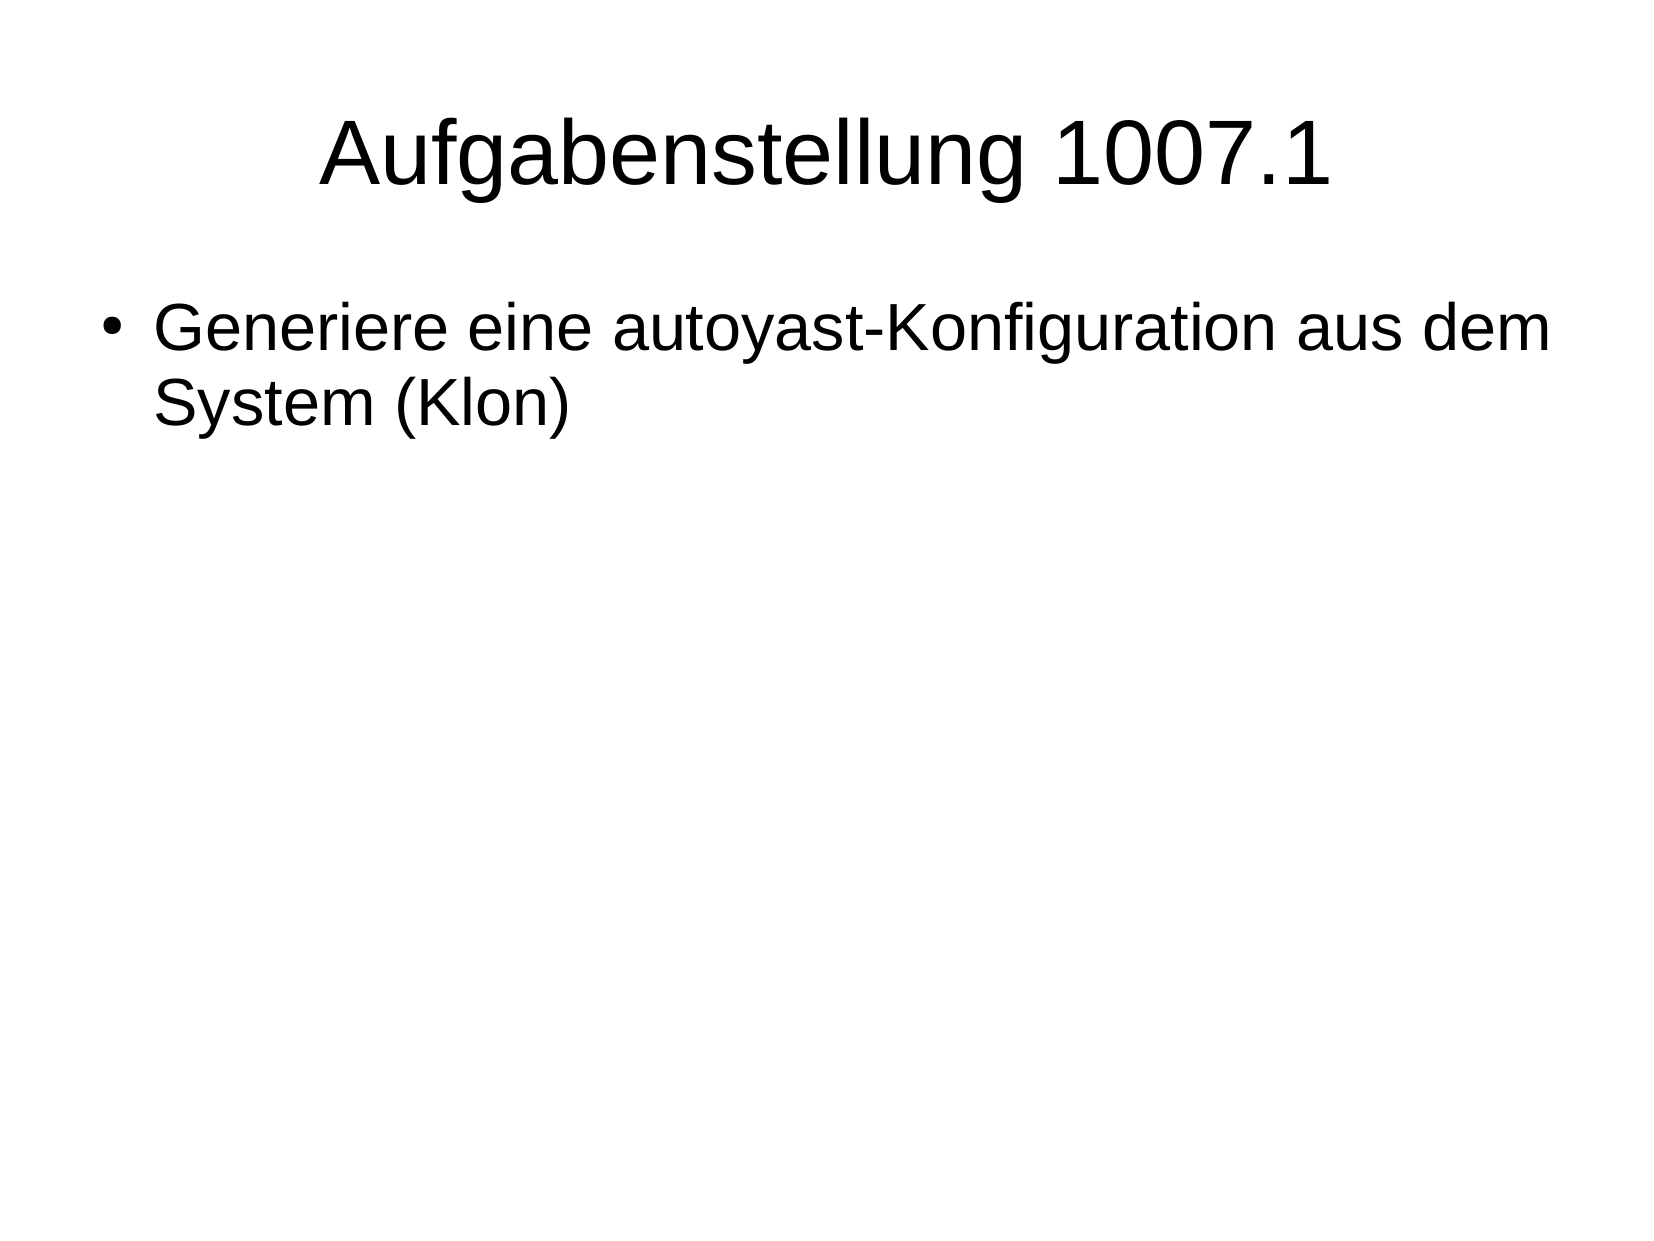

# Aufgabenstellung 1007.1
Generiere eine autoyast-Konfiguration aus dem System (Klon)